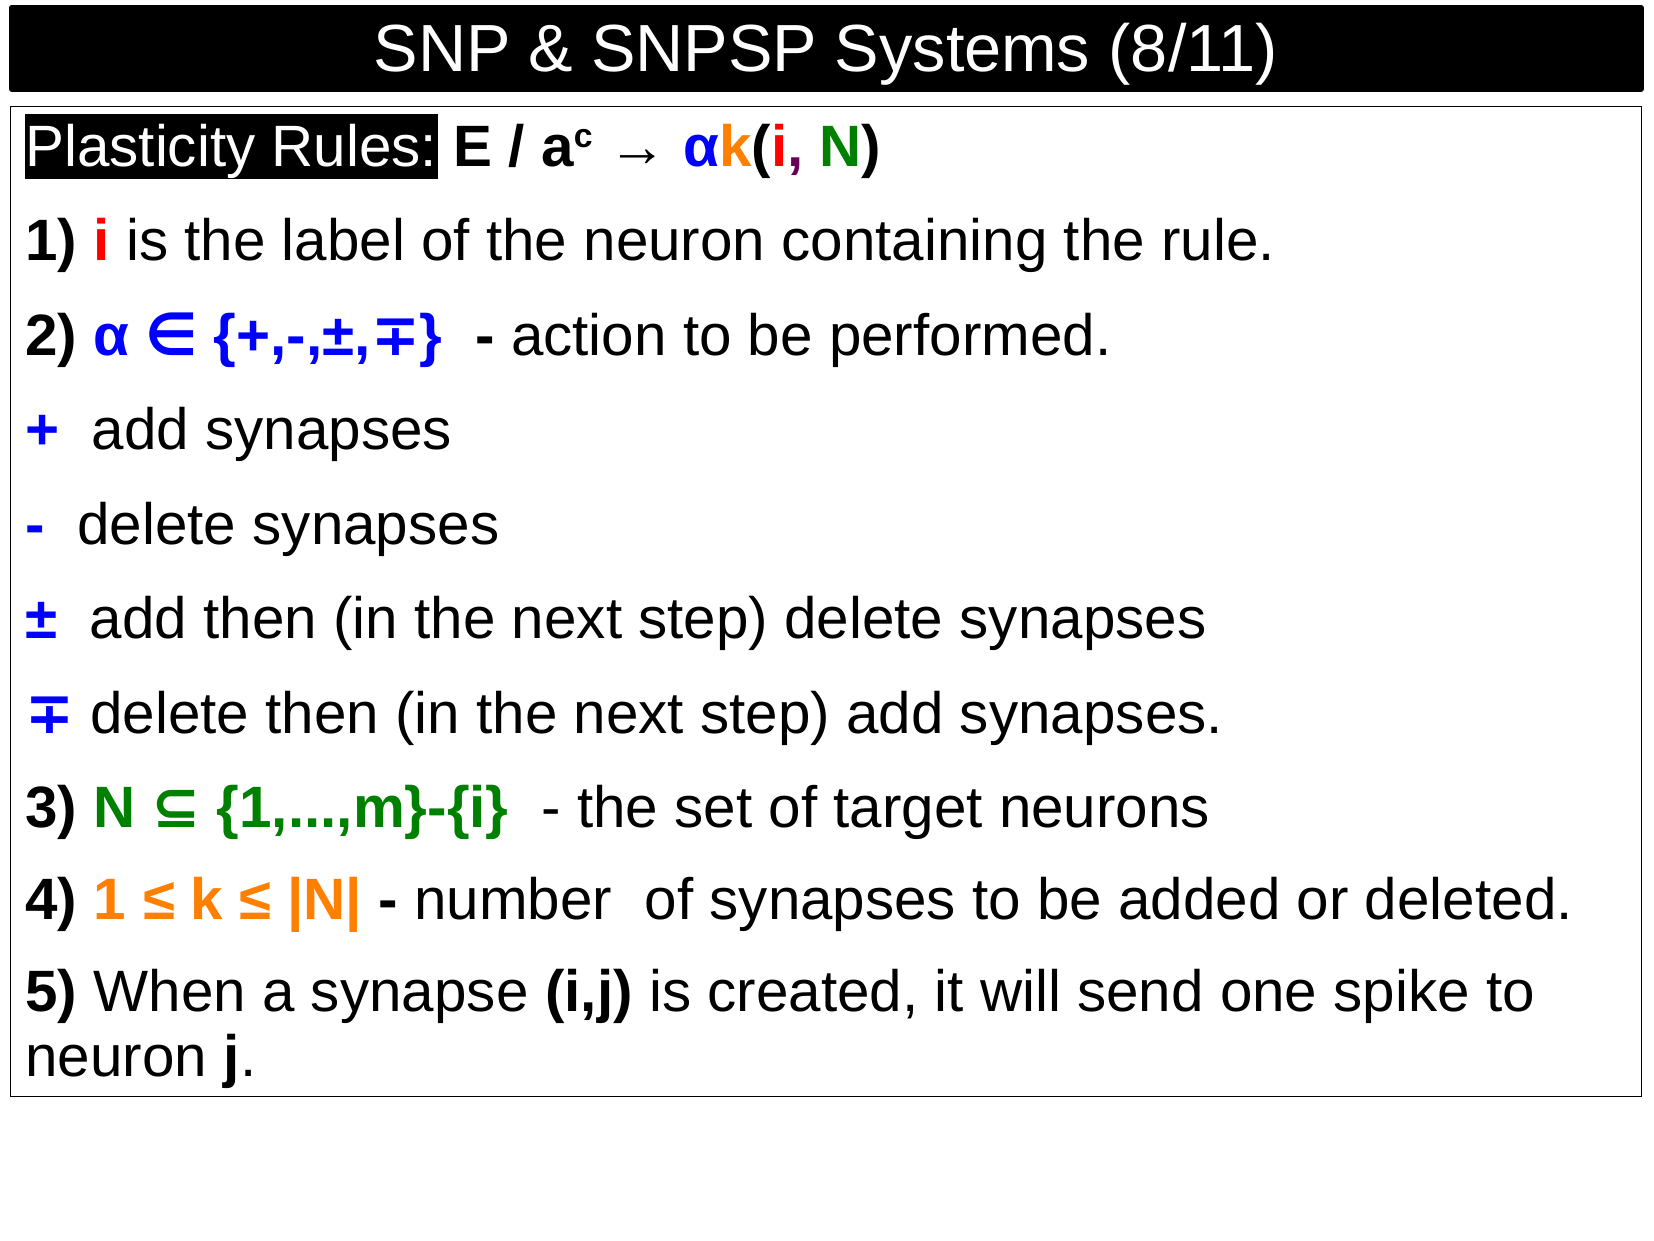

# SNP & SNPSP Systems (8/11)
Plasticity Rules: E / ac → αk(i, N)
1) i is the label of the neuron containing the rule.
2) α ∈ {+,-,±,∓} - action to be performed.
+ add synapses
- delete synapses
± add then (in the next step) delete synapses
∓ delete then (in the next step) add synapses.
3) N ⊆ {1,...,m}-{i} - the set of target neurons
4) 1 ≤ k ≤ |N| - number of synapses to be added or deleted.
5) When a synapse (i,j) is created, it will send one spike to neuron j.